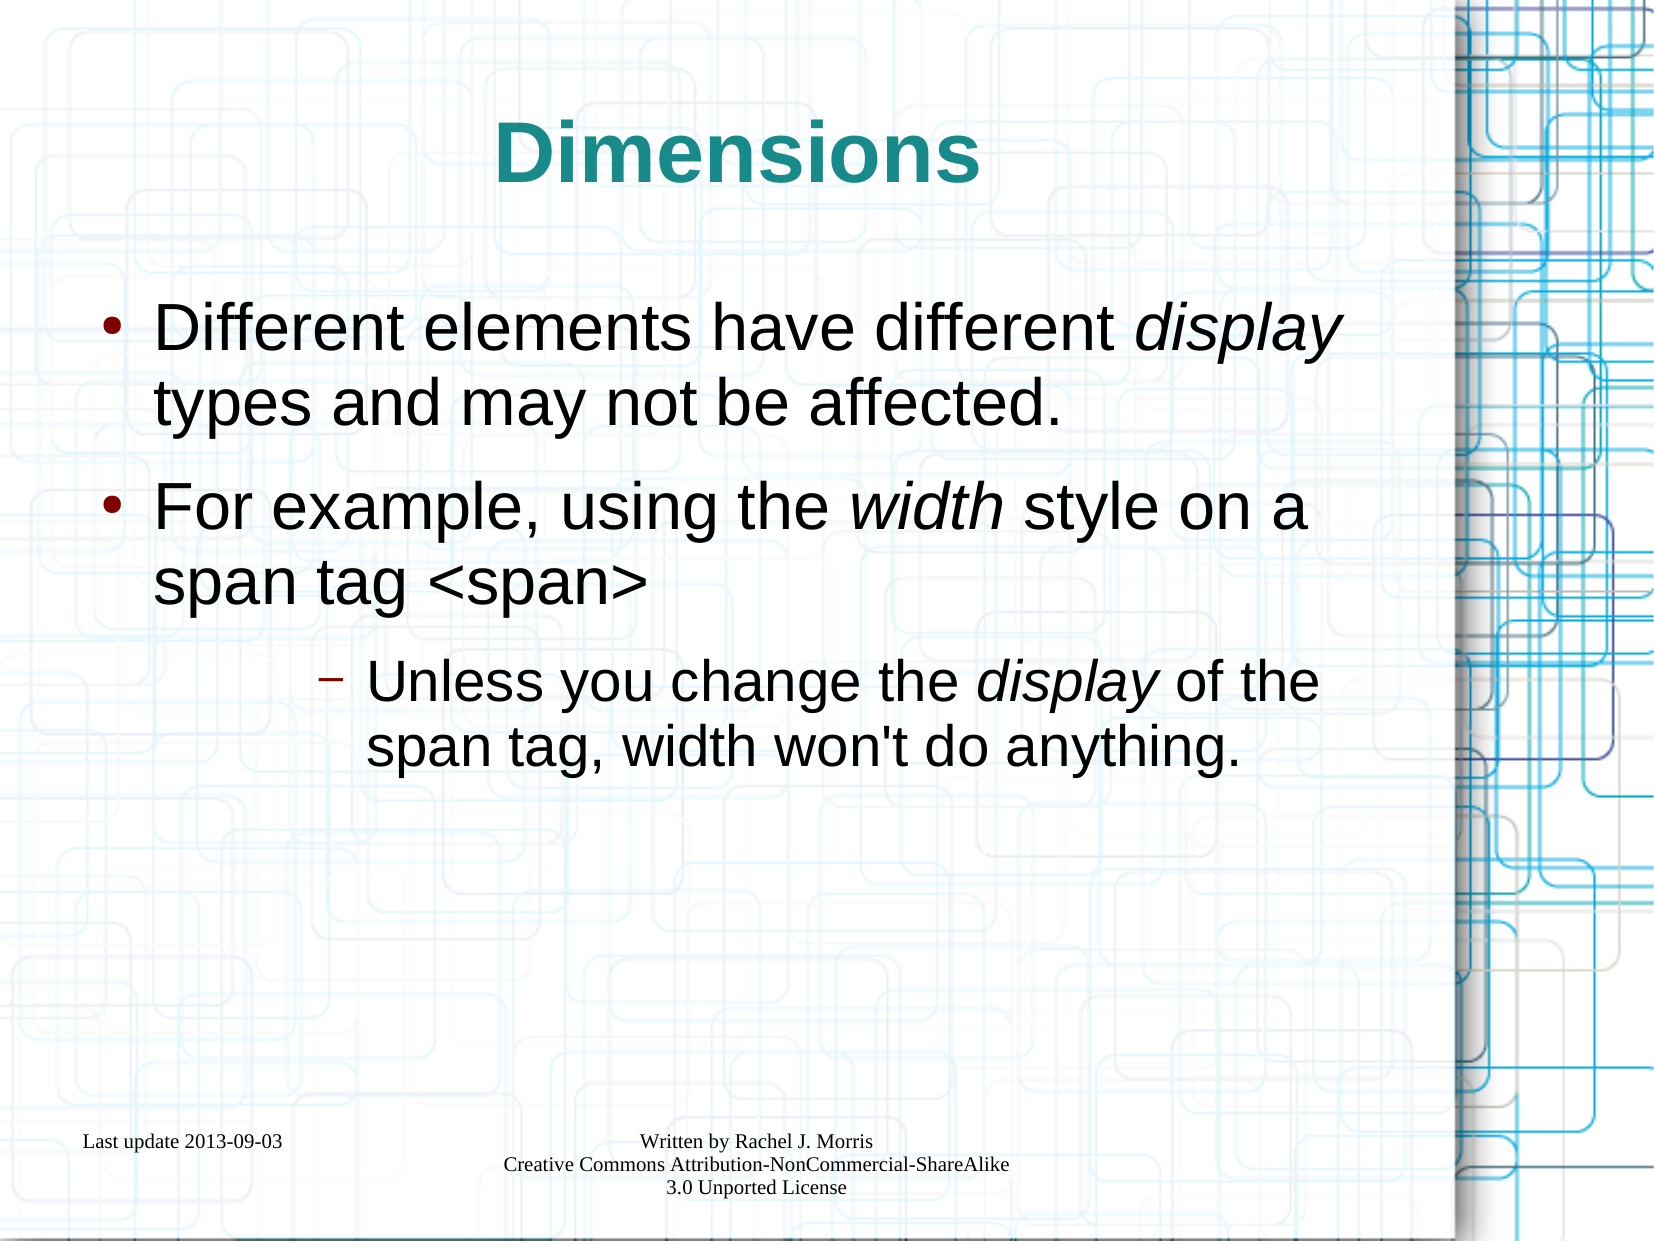

# Dimensions
Different elements have different display types and may not be affected.
For example, using the width style on a span tag <span>
Unless you change the display of the span tag, width won't do anything.